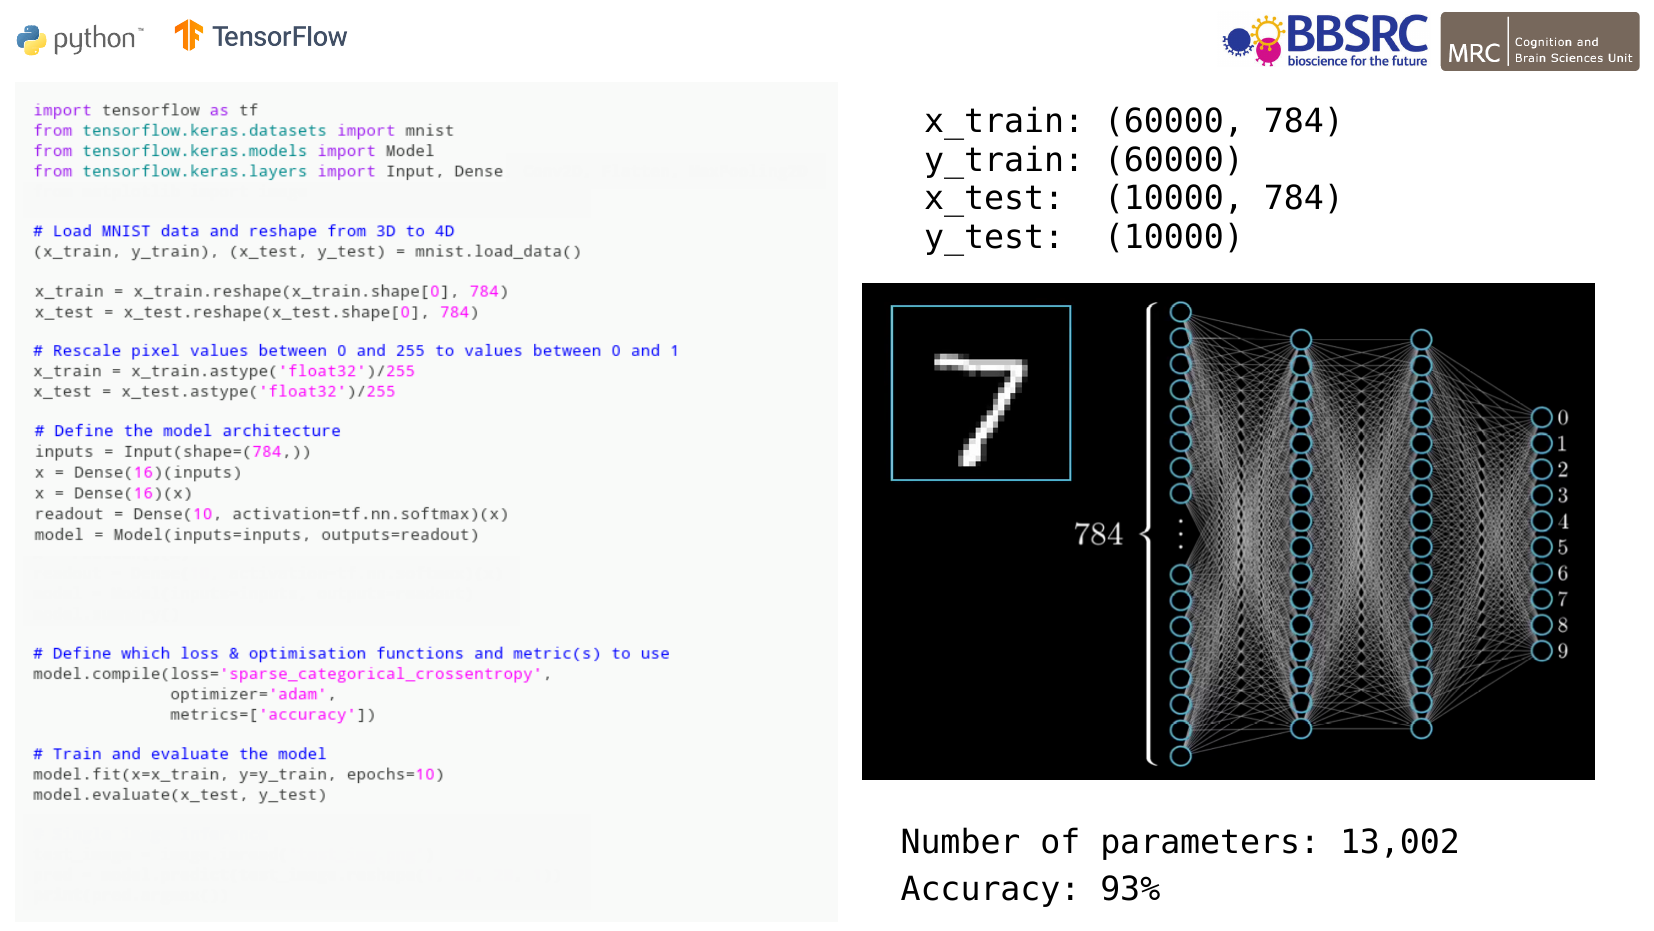

x_train: (60000, 784)
y_train: (60000)
x_test: (10000, 784)
y_test: (10000)
Number of parameters: 13,002
Accuracy: 93%